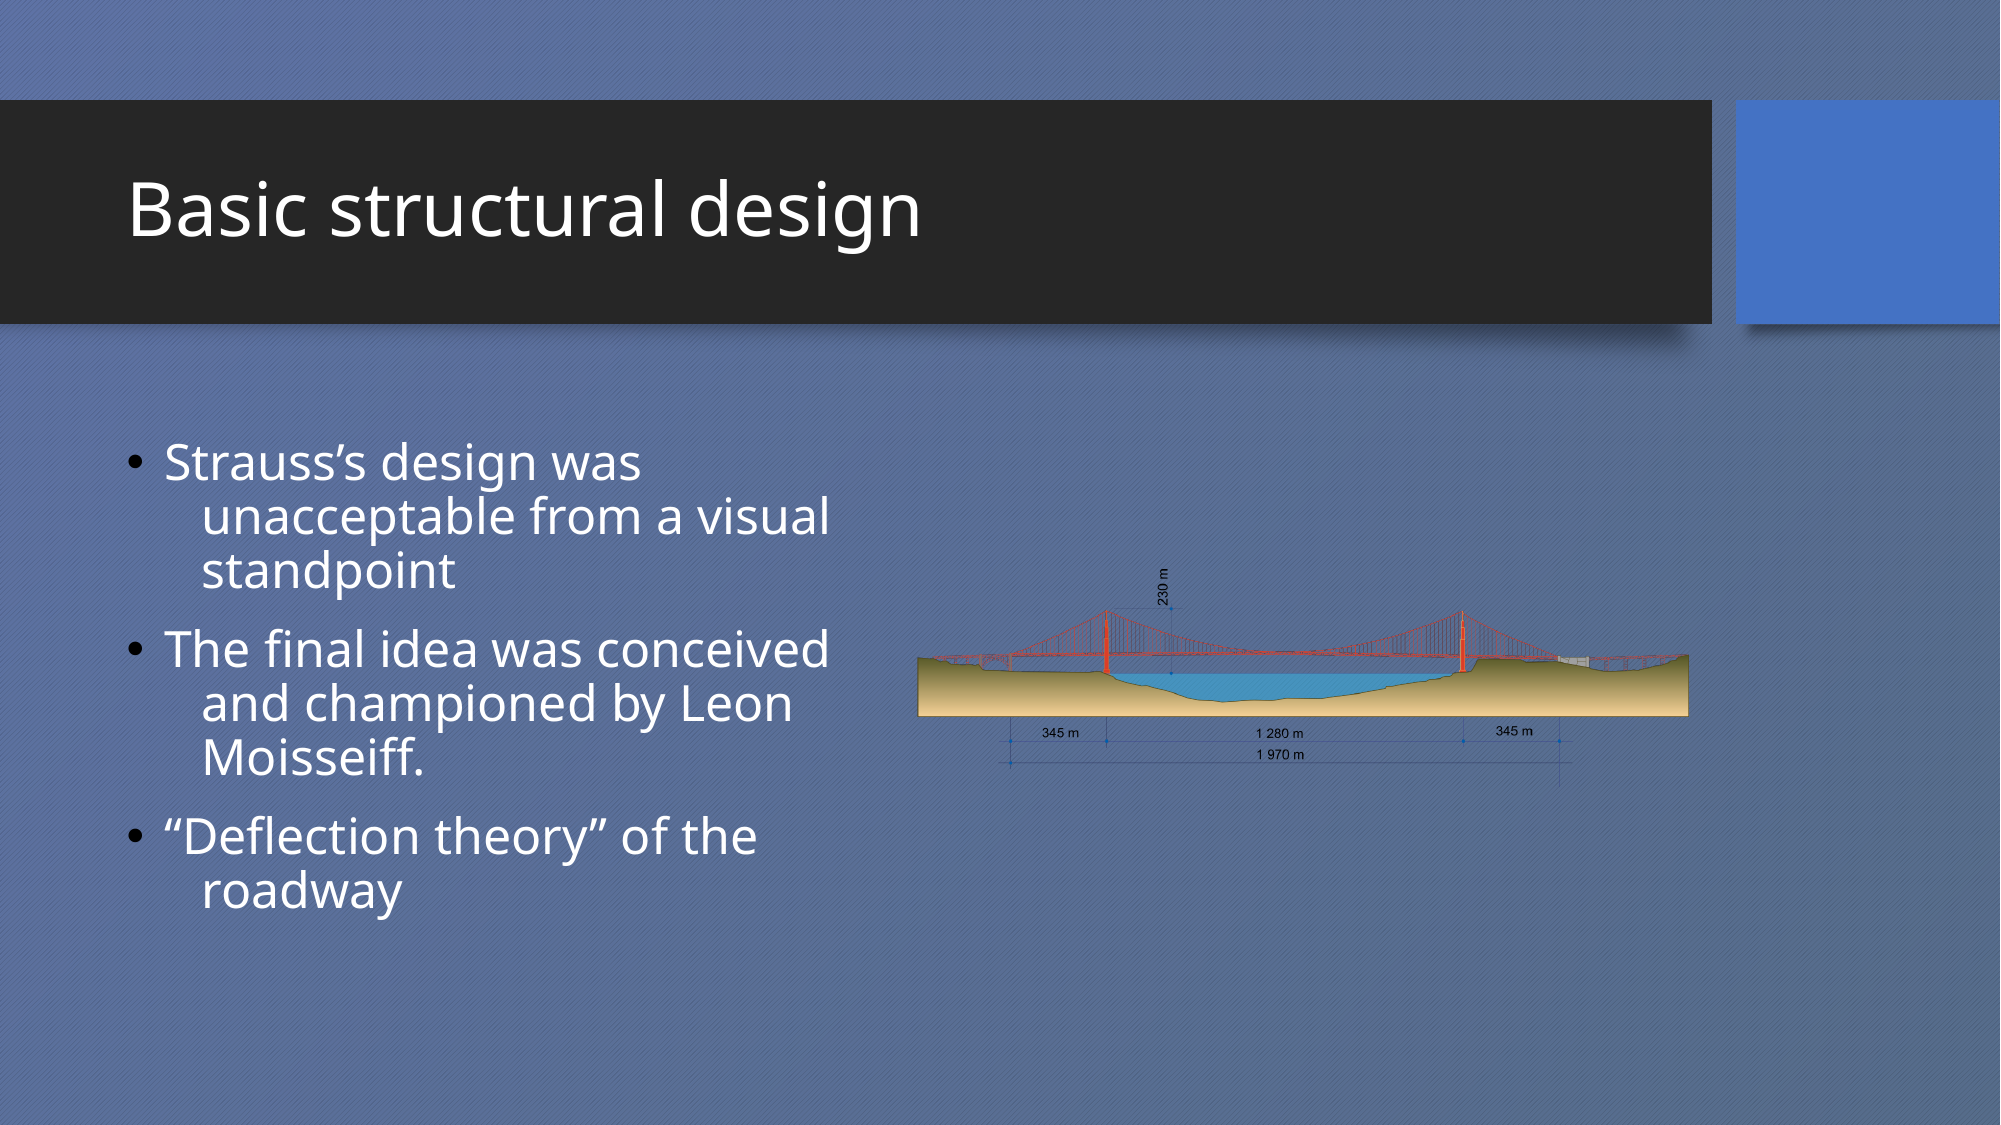

# Basic structural design
Strauss’s design was unacceptable from a visual standpoint
The final idea was conceived and championed by Leon Moisseiff.
“Deflection theory” of the roadway